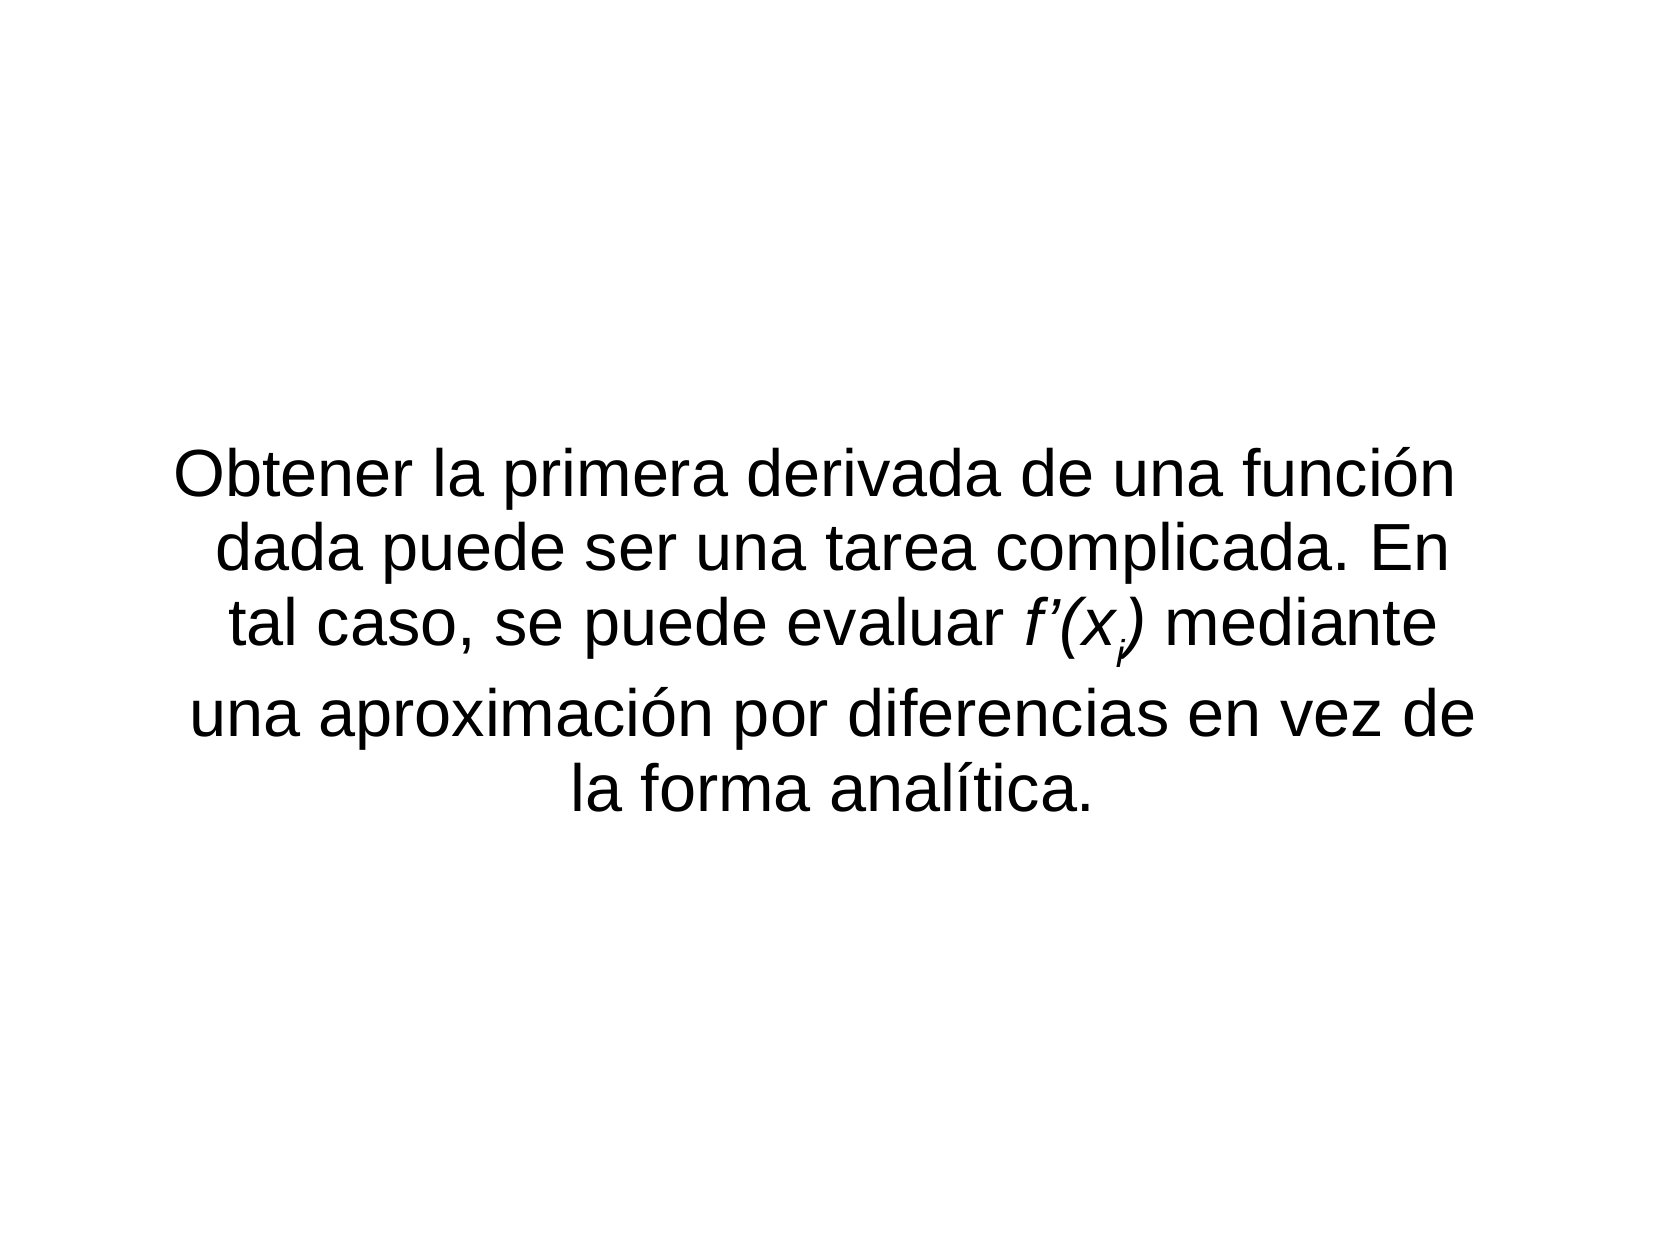

#
Obtener la primera derivada de una función dada puede ser una tarea complicada. En tal caso, se puede evaluar f’(xi) mediante una aproximación por diferencias en vez de la forma analítica.